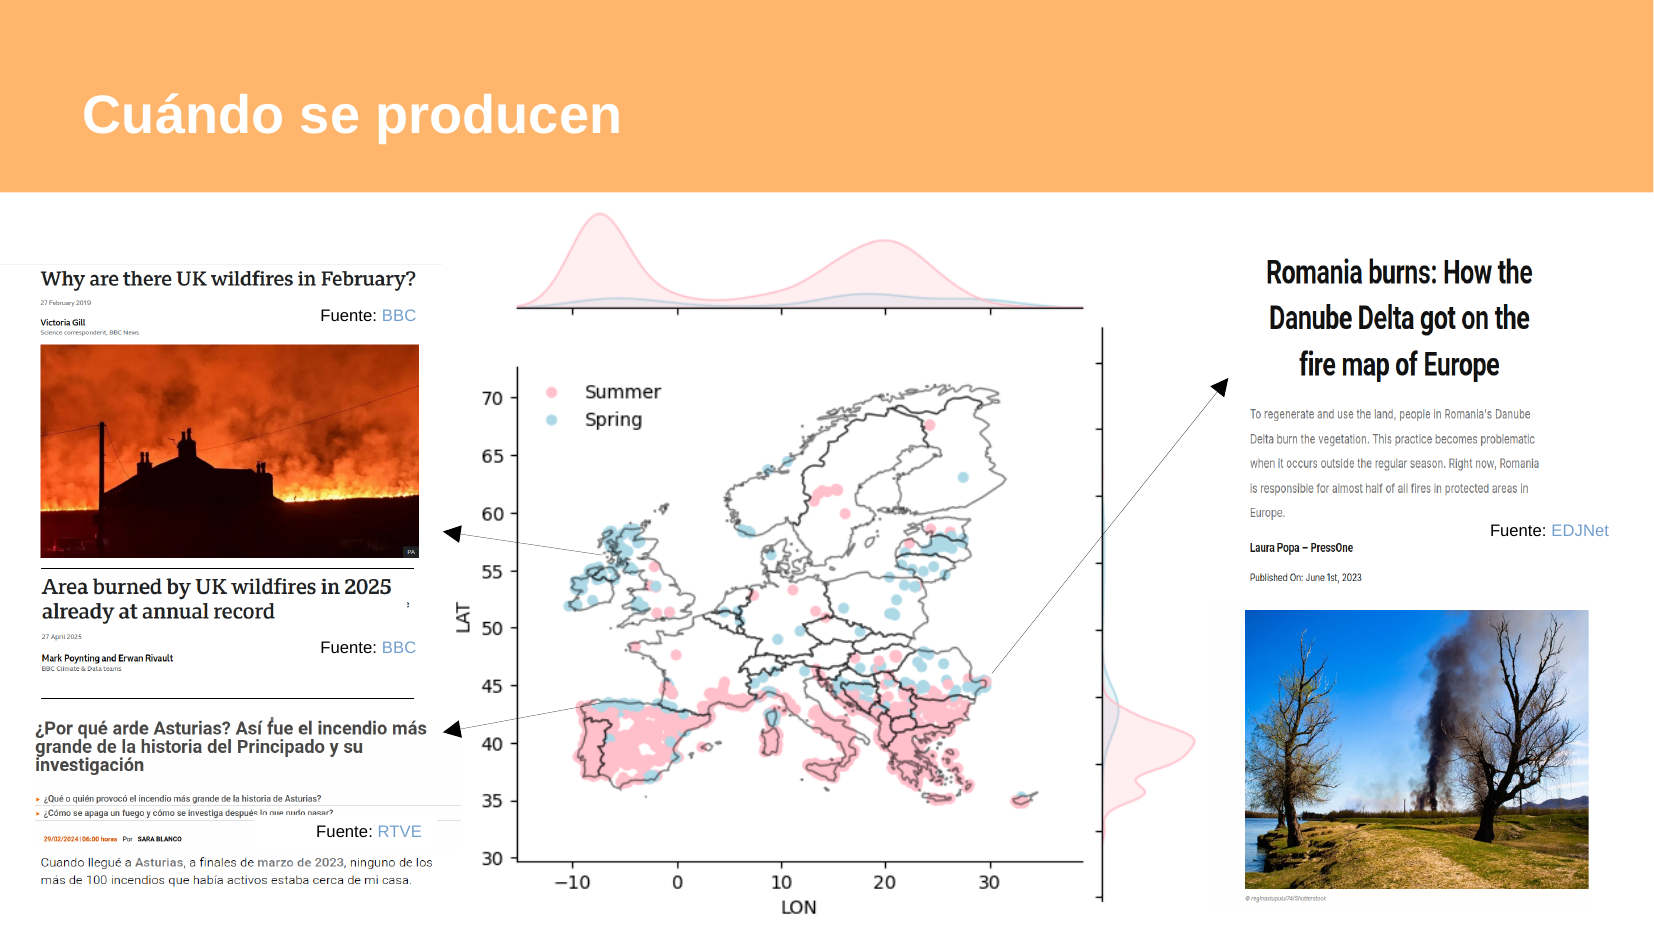

# Cuándo se producen
Fuente: BBC
Fuente: EDJNet
Fuente: BBC
Fuente: RTVE